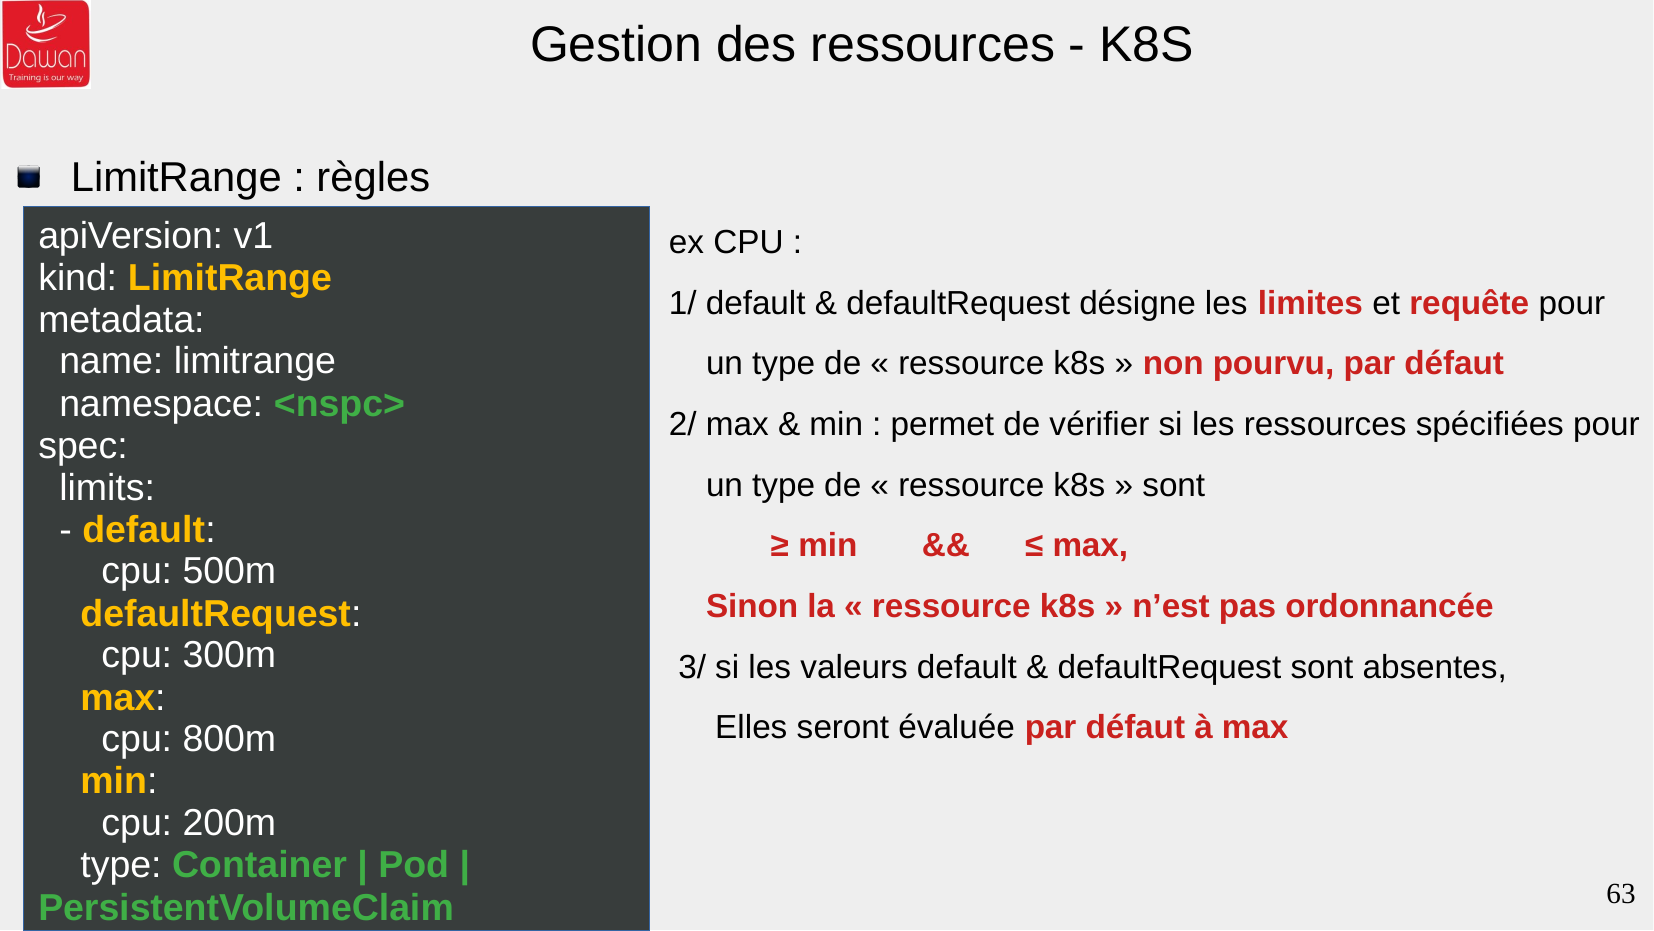

# Gestion des ressources - K8S
LimitRange : règles
 ex CPU :
 1/ default & defaultRequest désigne les limites et requête pour
 un type de « ressource k8s » non pourvu, par défaut
 2/ max & min : permet de vérifier si les ressources spécifiées pour
 un type de « ressource k8s » sont
 ≥ min && ≤ max,
 Sinon la « ressource k8s » n’est pas ordonnancée
 3/ si les valeurs default & defaultRequest sont absentes,
 Elles seront évaluée par défaut à max
apiVersion: v1
kind: LimitRange
metadata:
 name: limitrange
 namespace: <nspc>
spec:
 limits:
 - default:
 cpu: 500m
 defaultRequest:
 cpu: 300m
 max:
 cpu: 800m
 min:
 cpu: 200m
 type: Container | Pod |PersistentVolumeClaim
63